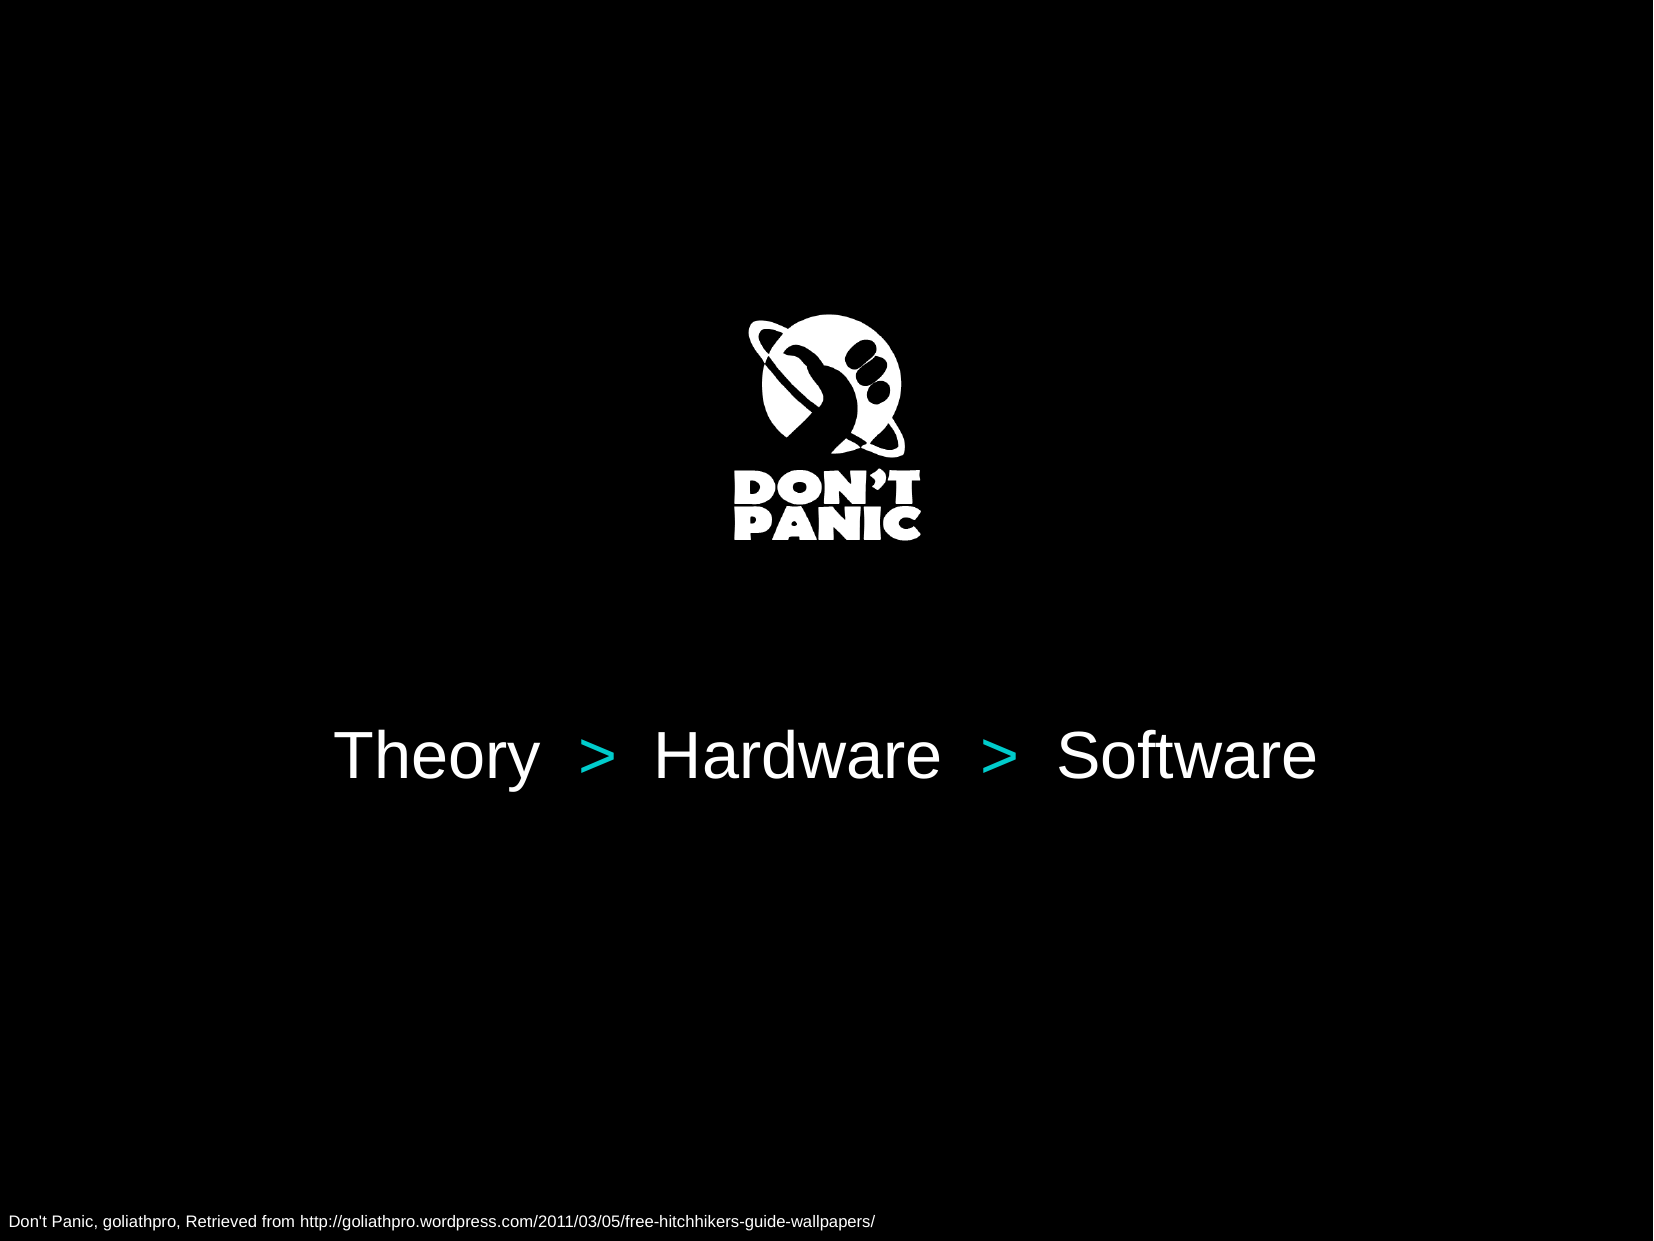

#
Theory > Hardware > Software
Don't Panic, goliathpro, Retrieved from http://goliathpro.wordpress.com/2011/03/05/free-hitchhikers-guide-wallpapers/